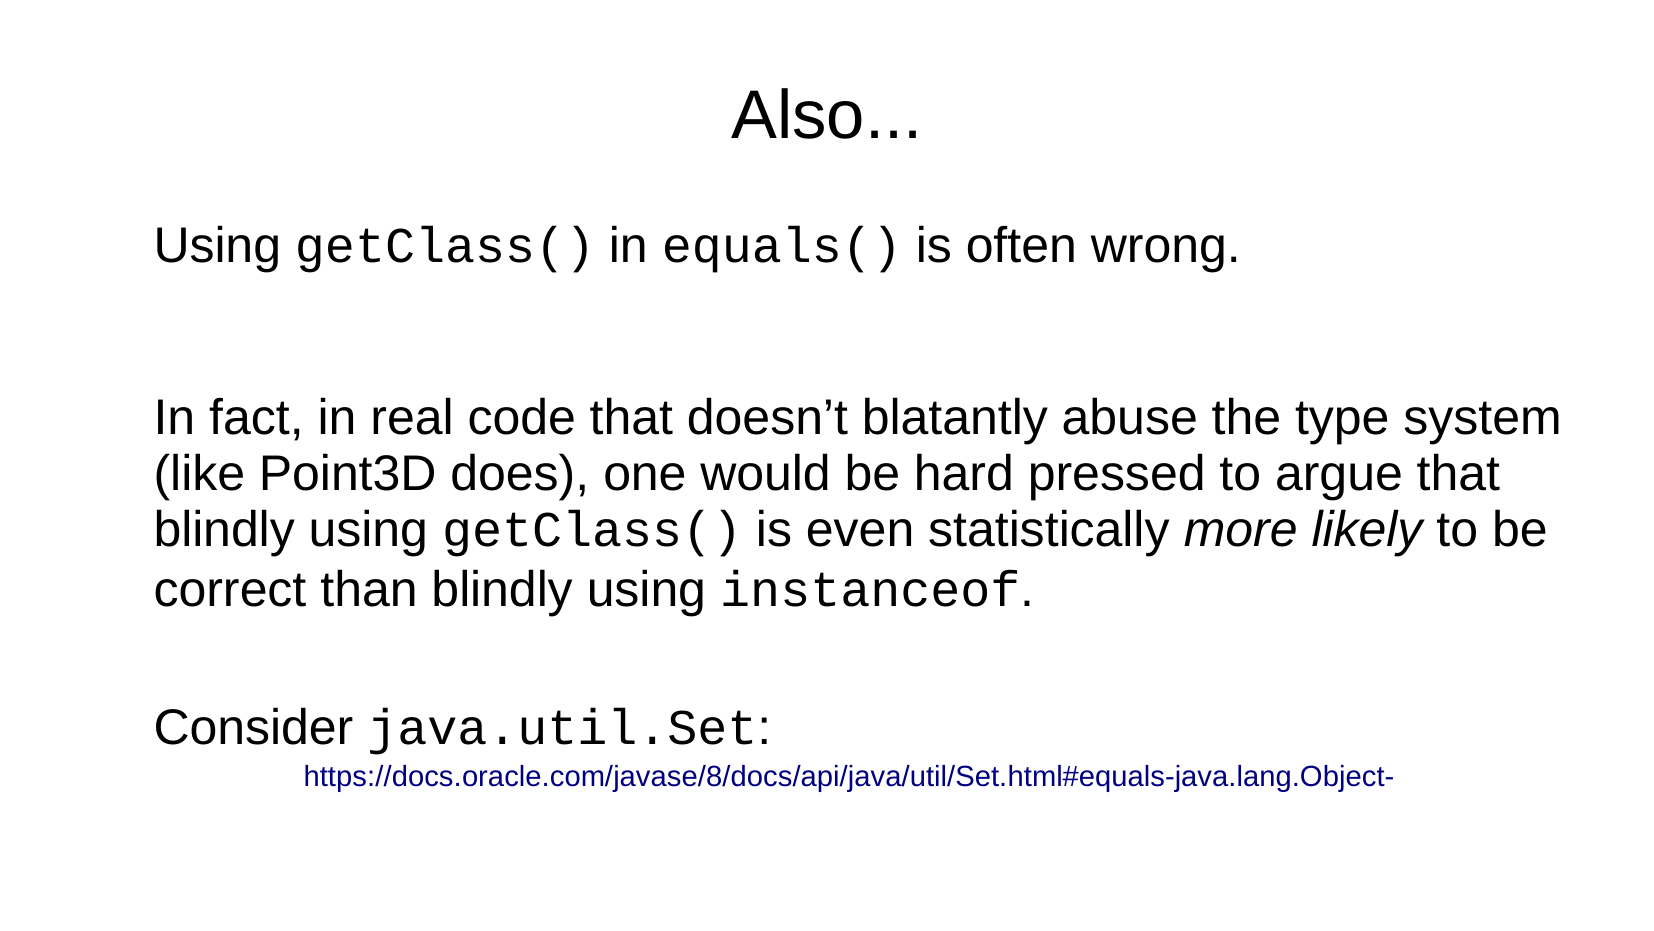

# Also...
Using getClass() in equals() is often wrong.
In fact, in real code that doesn’t blatantly abuse the type system (like Point3D does), one would be hard pressed to argue that blindly using getClass() is even statistically more likely to be correct than blindly using instanceof.
Consider java.util.Set:
		https://docs.oracle.com/javase/8/docs/api/java/util/Set.html#equals-java.lang.Object-